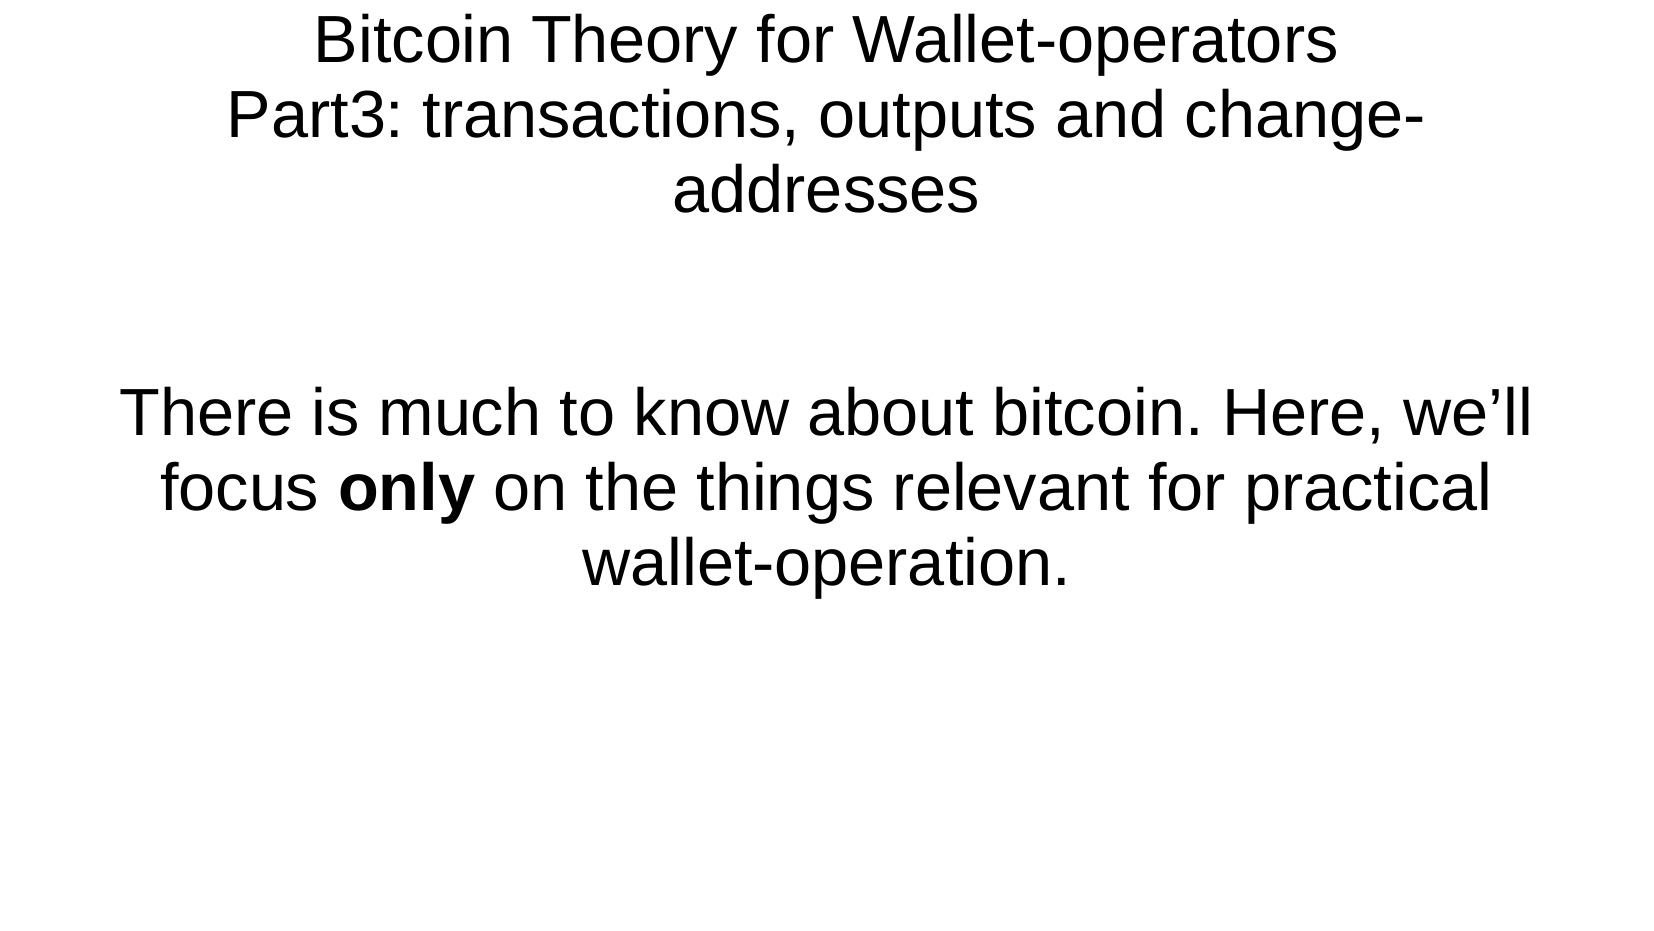

# Bitcoin Theory for Wallet-operators Part3: transactions, outputs and change-addresses
There is much to know about bitcoin. Here, we’ll focus only on the things relevant for practical wallet-operation.